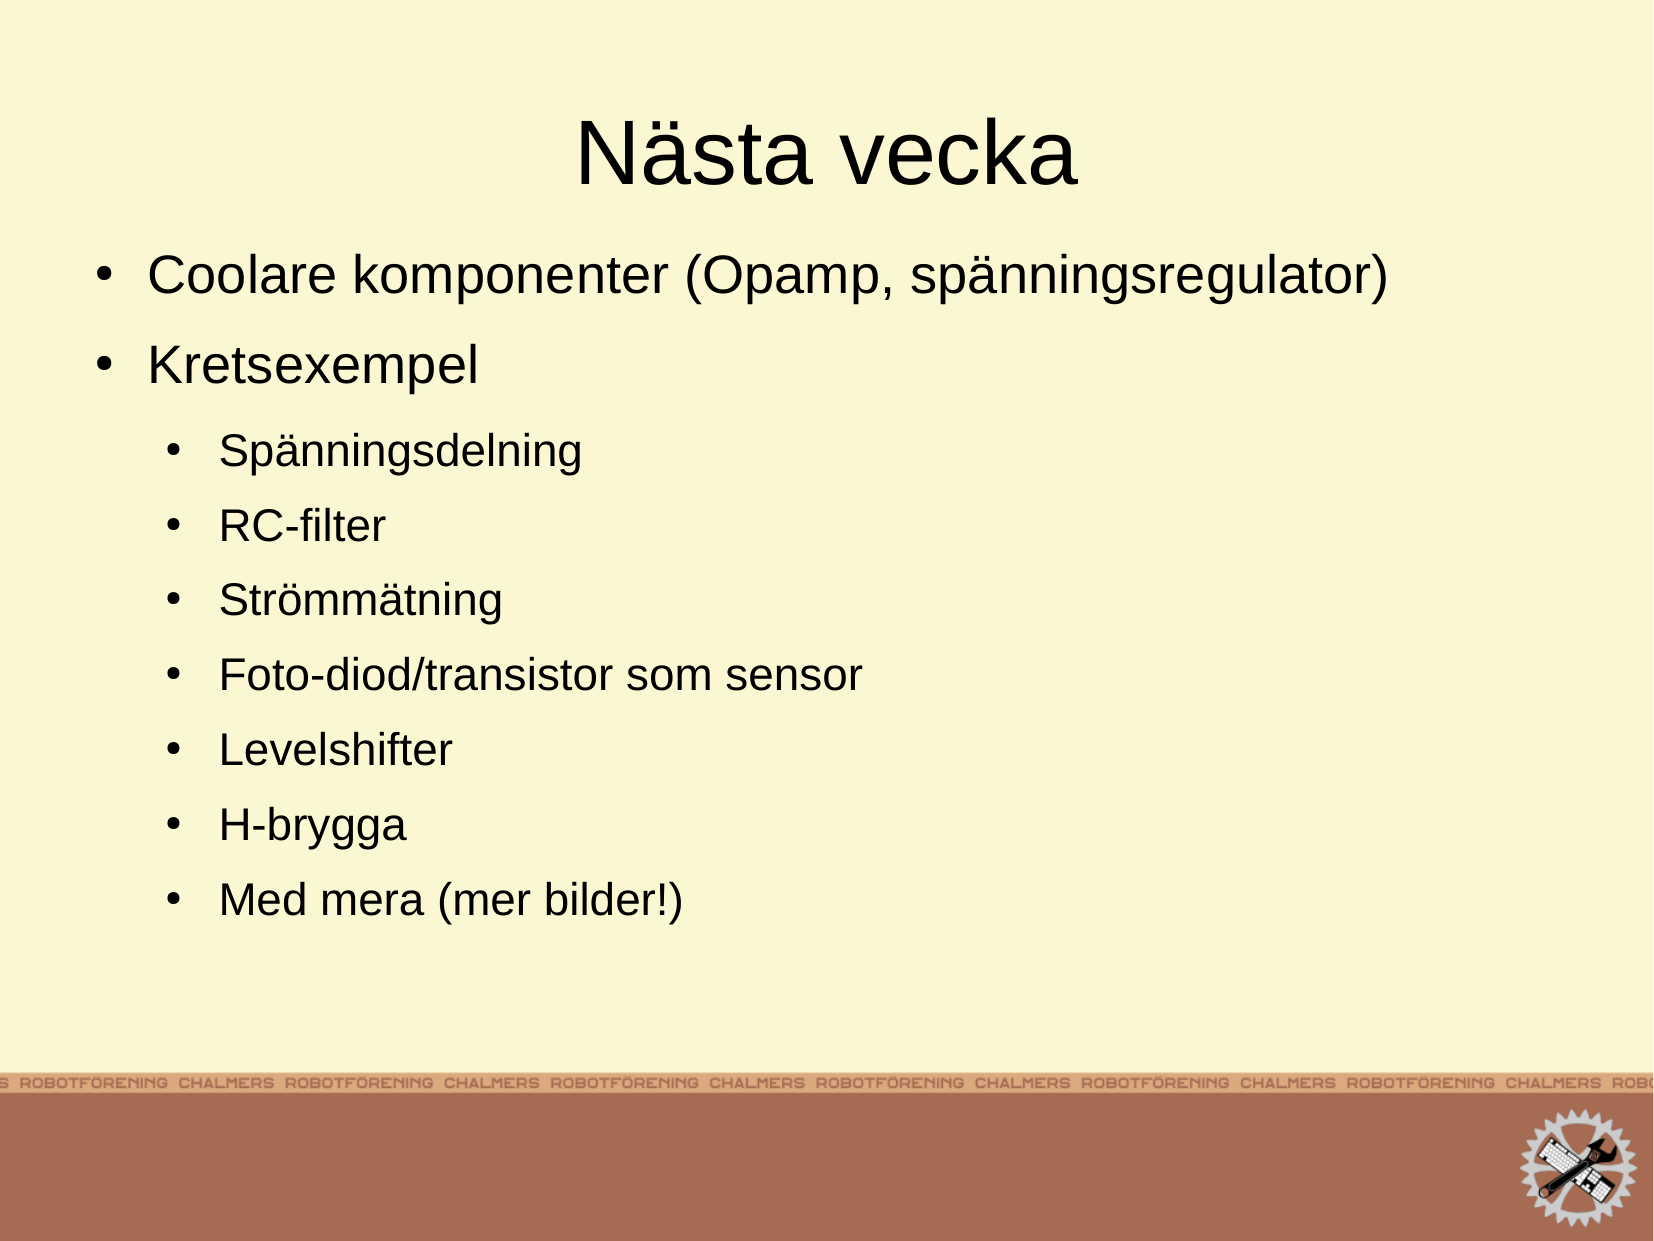

# Nästa vecka
Coolare komponenter (Opamp, spänningsregulator)
Kretsexempel
Spänningsdelning
RC-filter
Strömmätning
Foto-diod/transistor som sensor
Levelshifter
H-brygga
Med mera (mer bilder!)